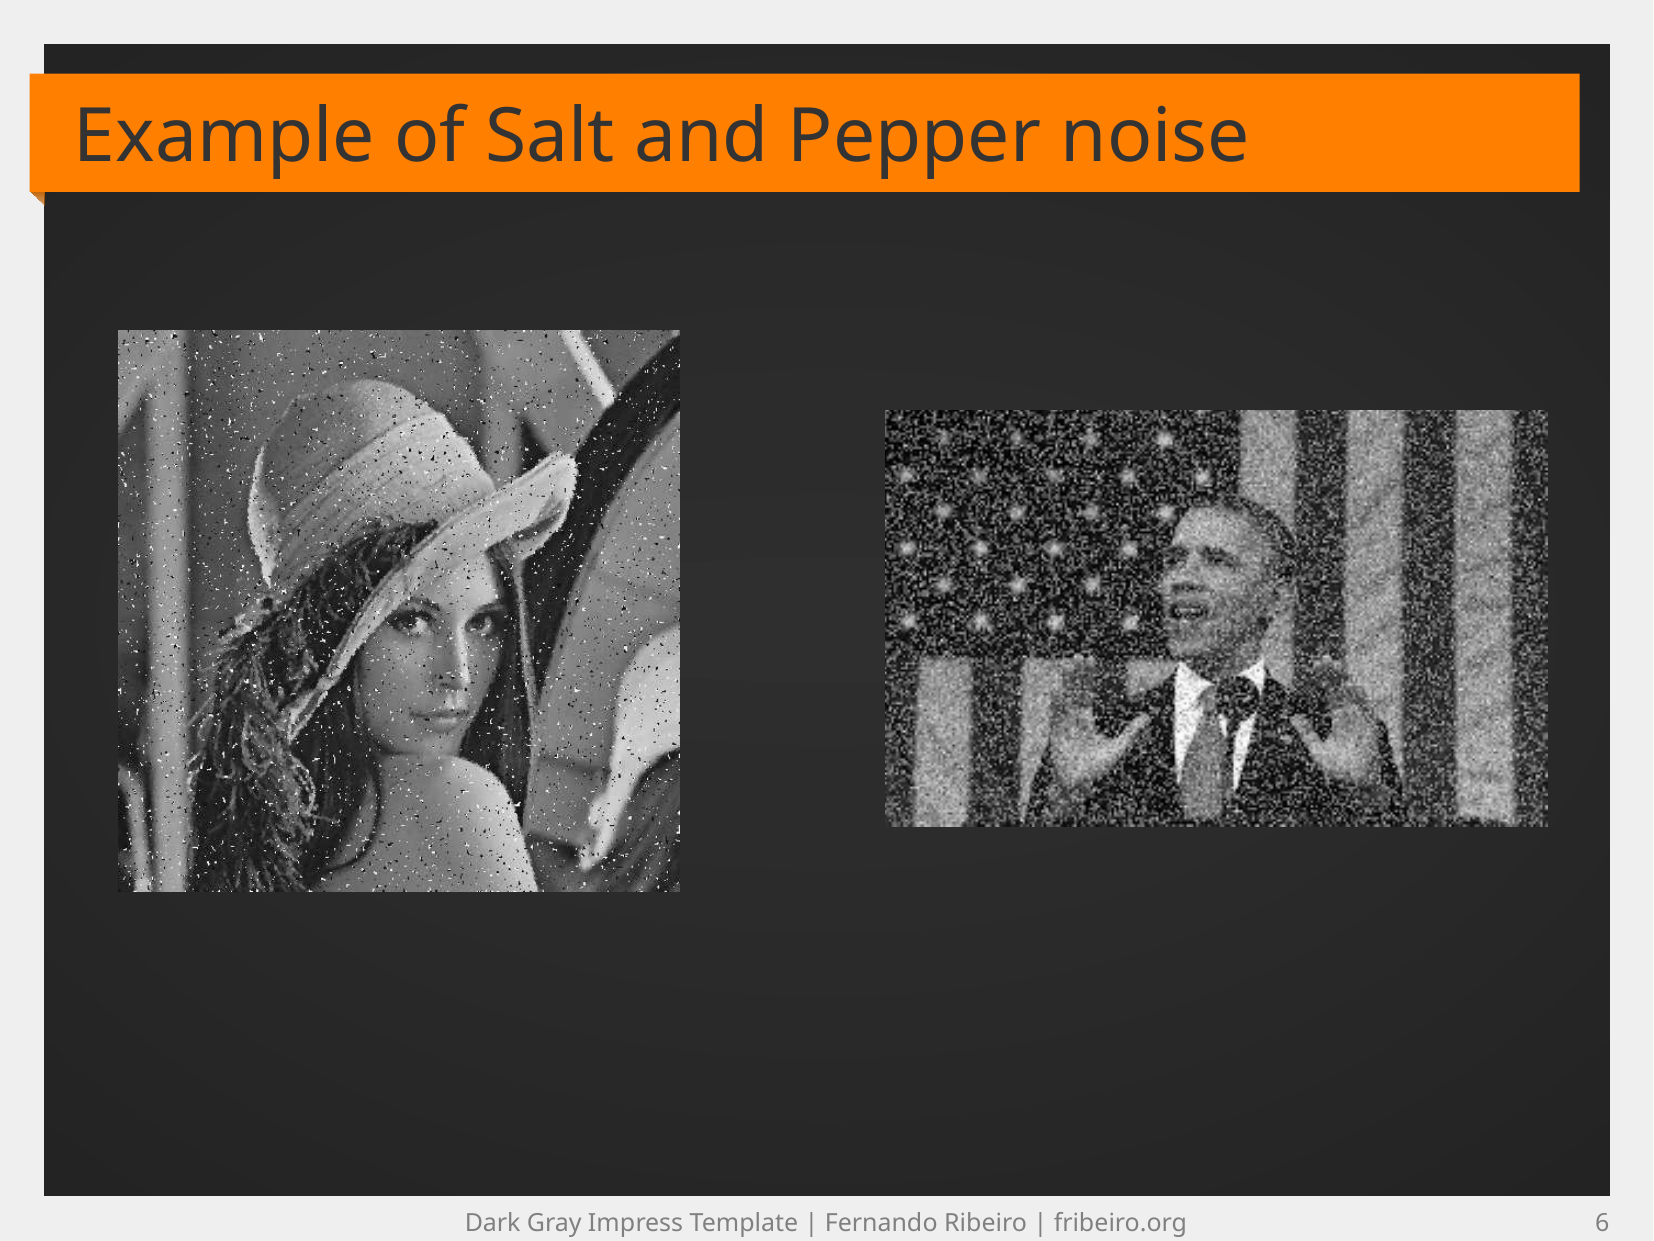

# Example of Salt and Pepper noise
Dark Gray Impress Template | Fernando Ribeiro | fribeiro.org
6